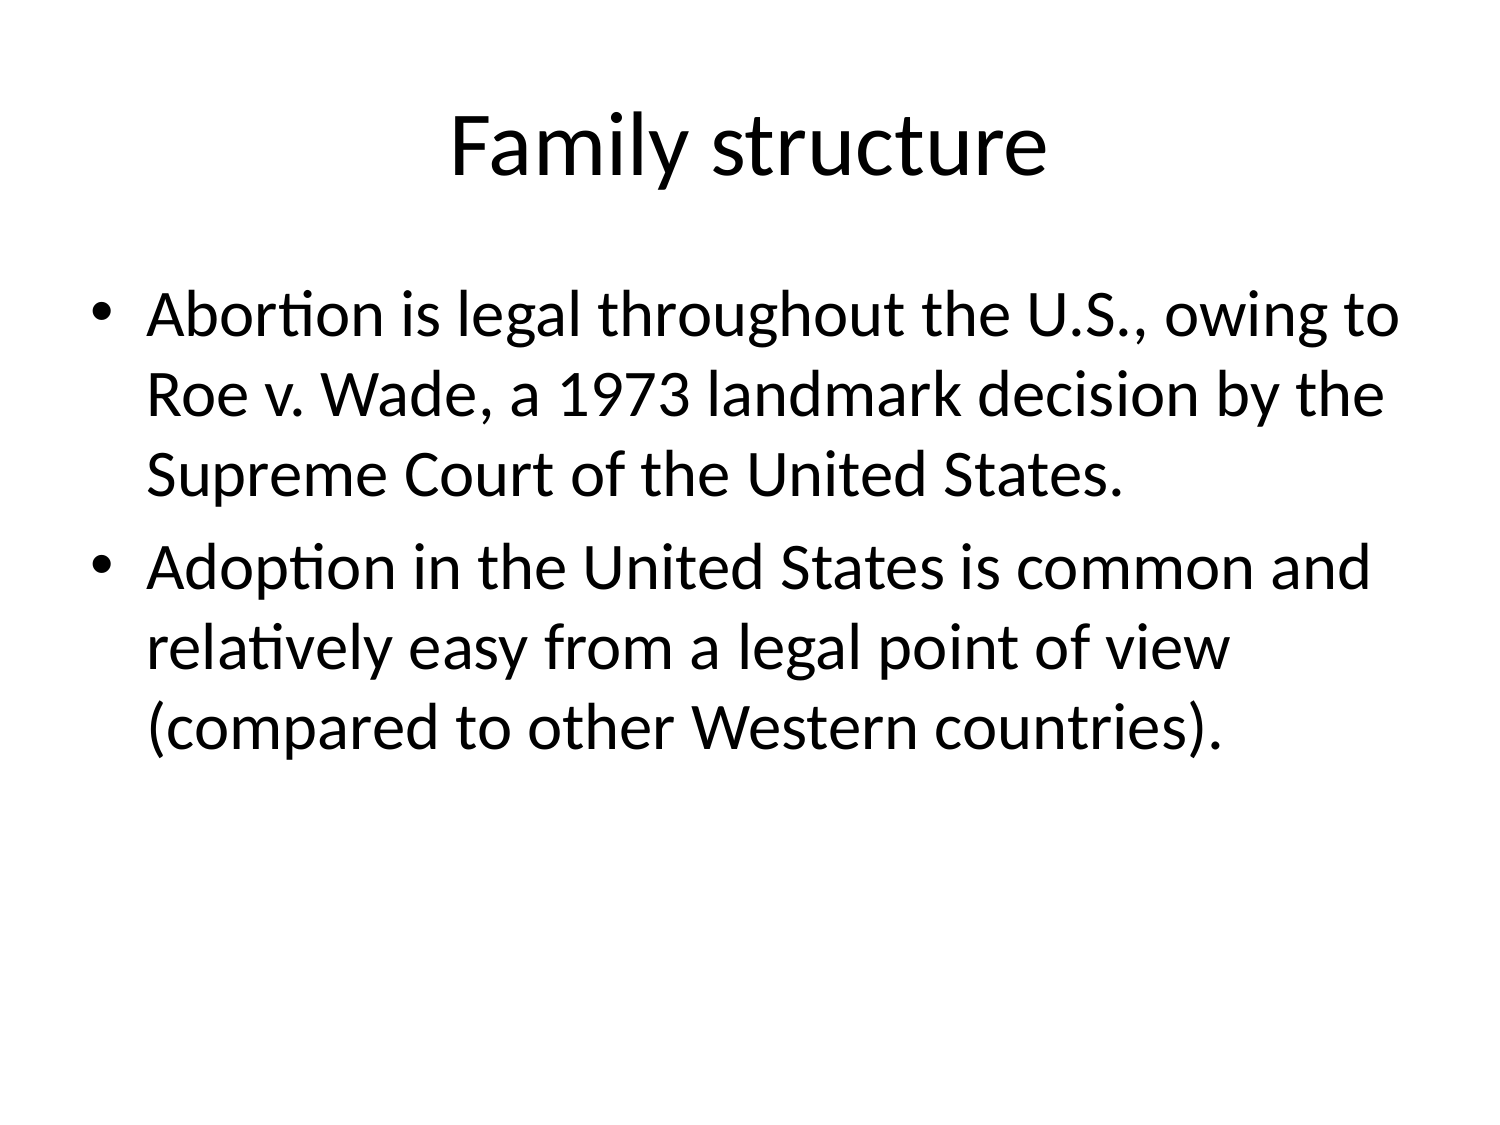

# Family structure
Abortion is legal throughout the U.S., owing to Roe v. Wade, a 1973 landmark decision by the Supreme Court of the United States.
Adoption in the United States is common and relatively easy from a legal point of view (compared to other Western countries).